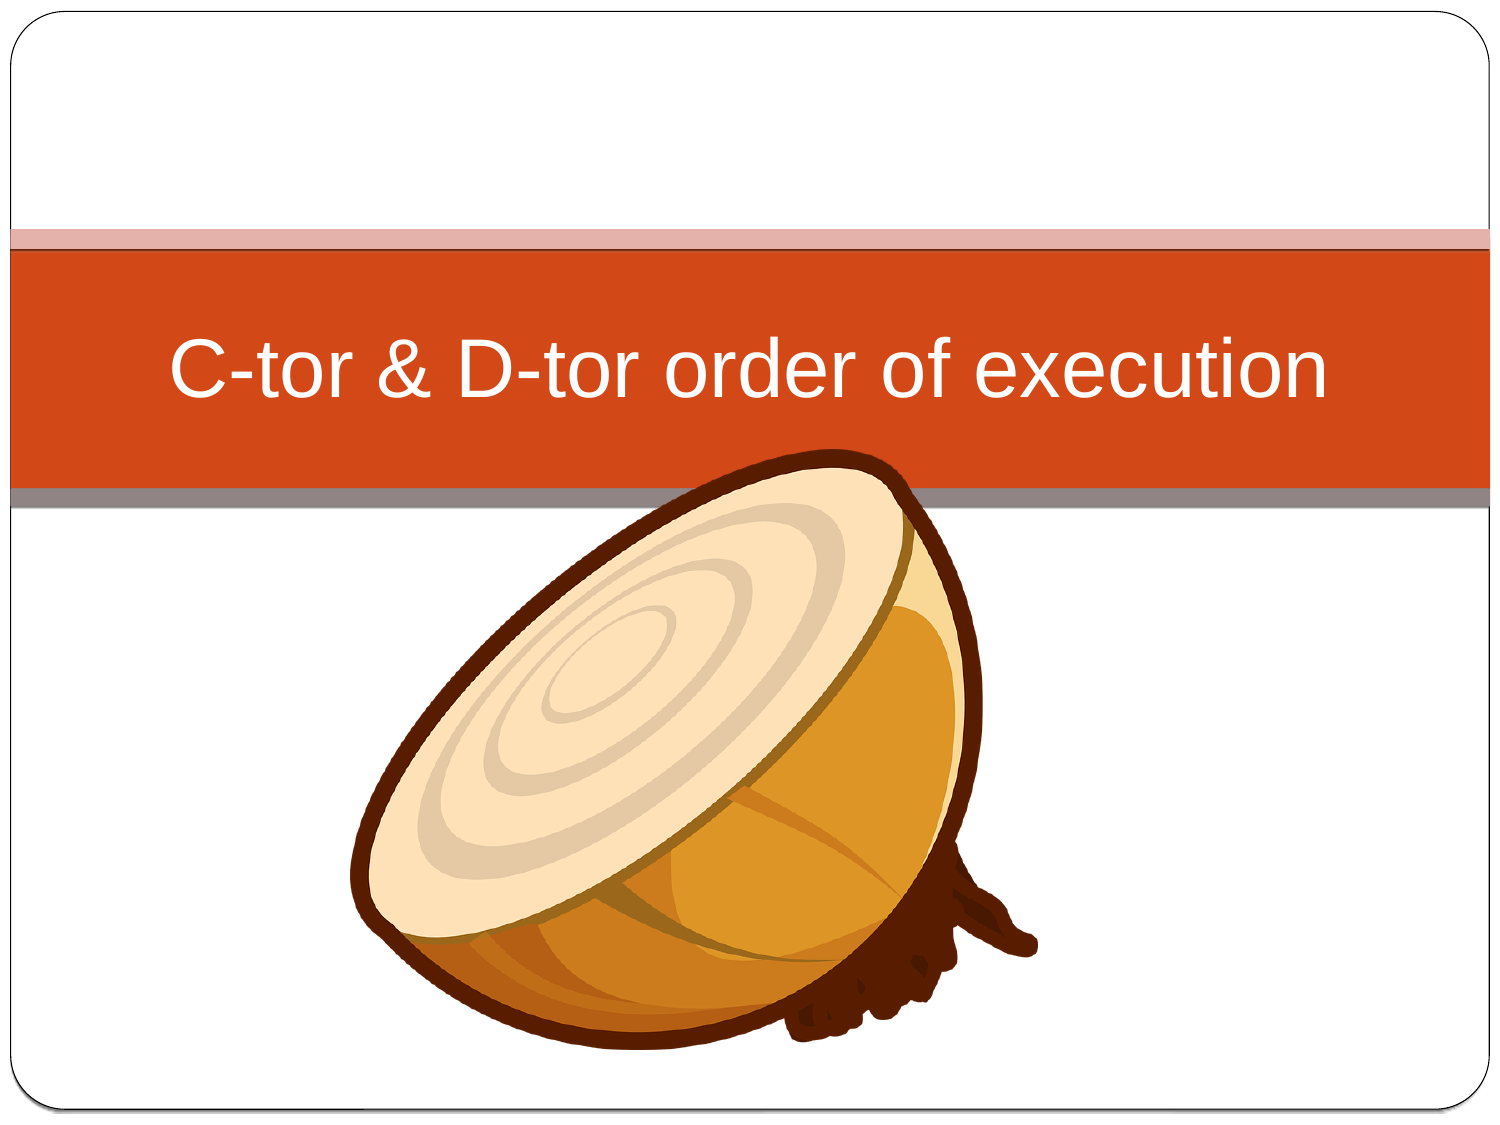

# C-tor & D-tor order of execution